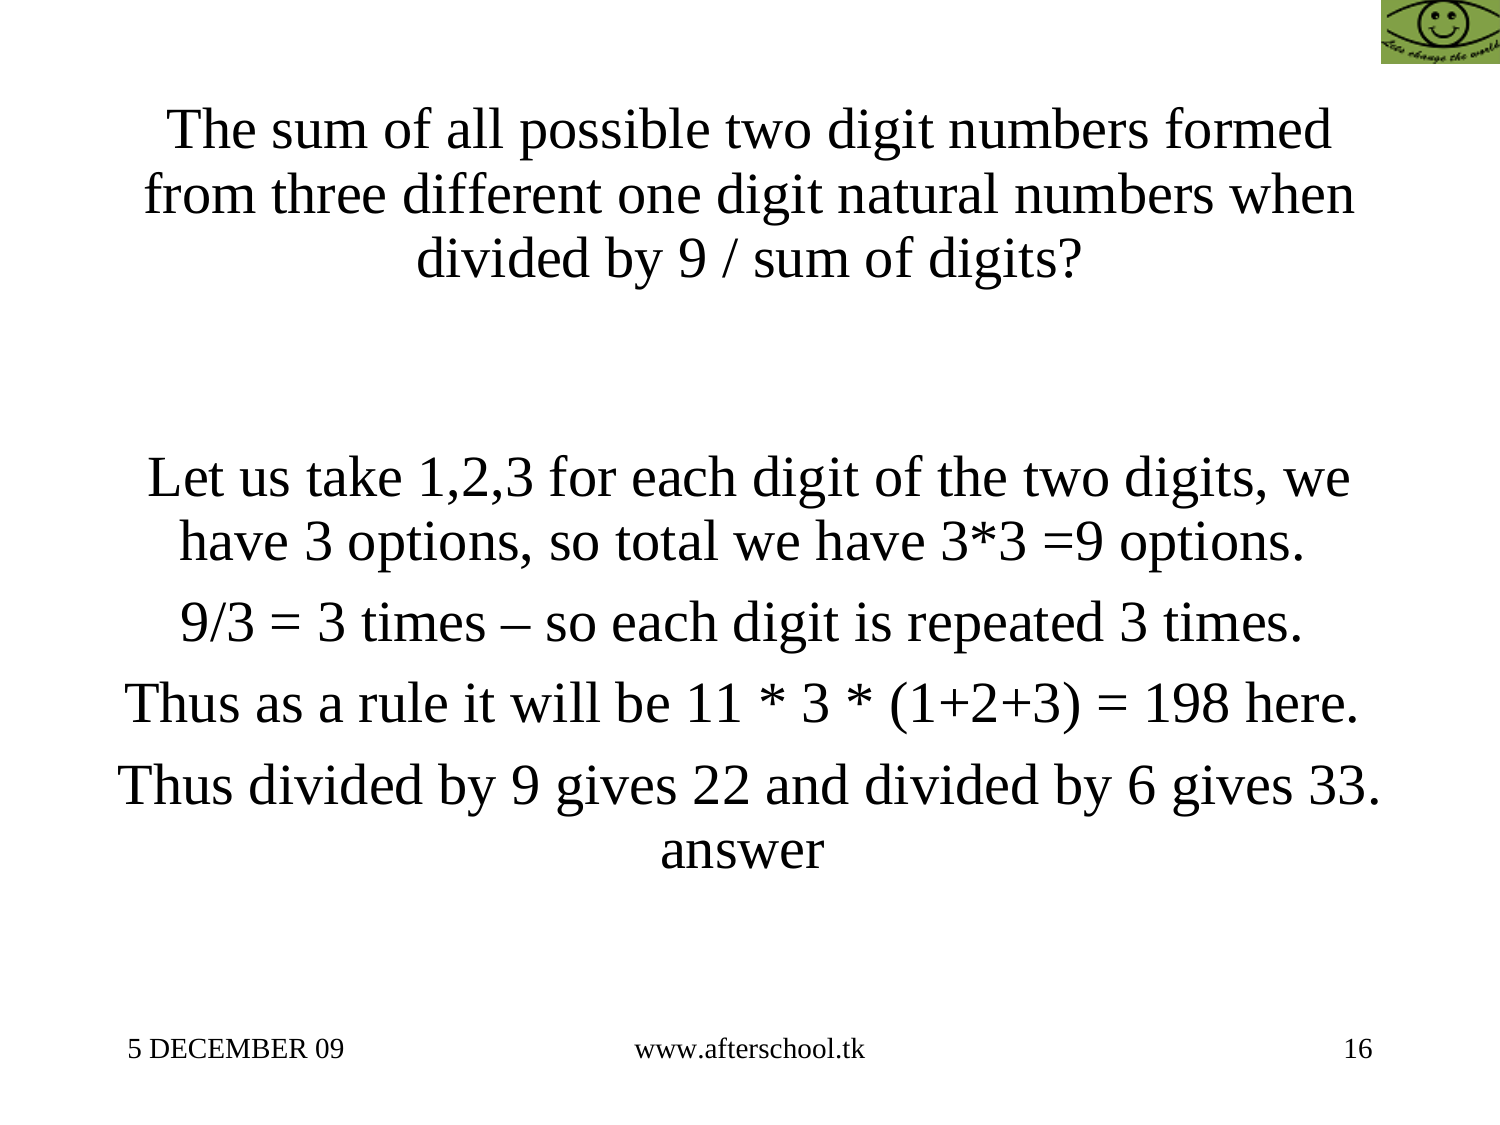

# The sum of all possible two digit numbers formed from three different one digit natural numbers when divided by 9 / sum of digits?
Let us take 1,2,3 for each digit of the two digits, we have 3 options, so total we have 3*3 =9 options.
9/3 = 3 times – so each digit is repeated 3 times.
Thus as a rule it will be 11 * 3 * (1+2+3) = 198 here.
Thus divided by 9 gives 22 and divided by 6 gives 33. answer
MFI Seminar Jain PG College
AFTERSCHOOOL centre for social entrepreneurship
16